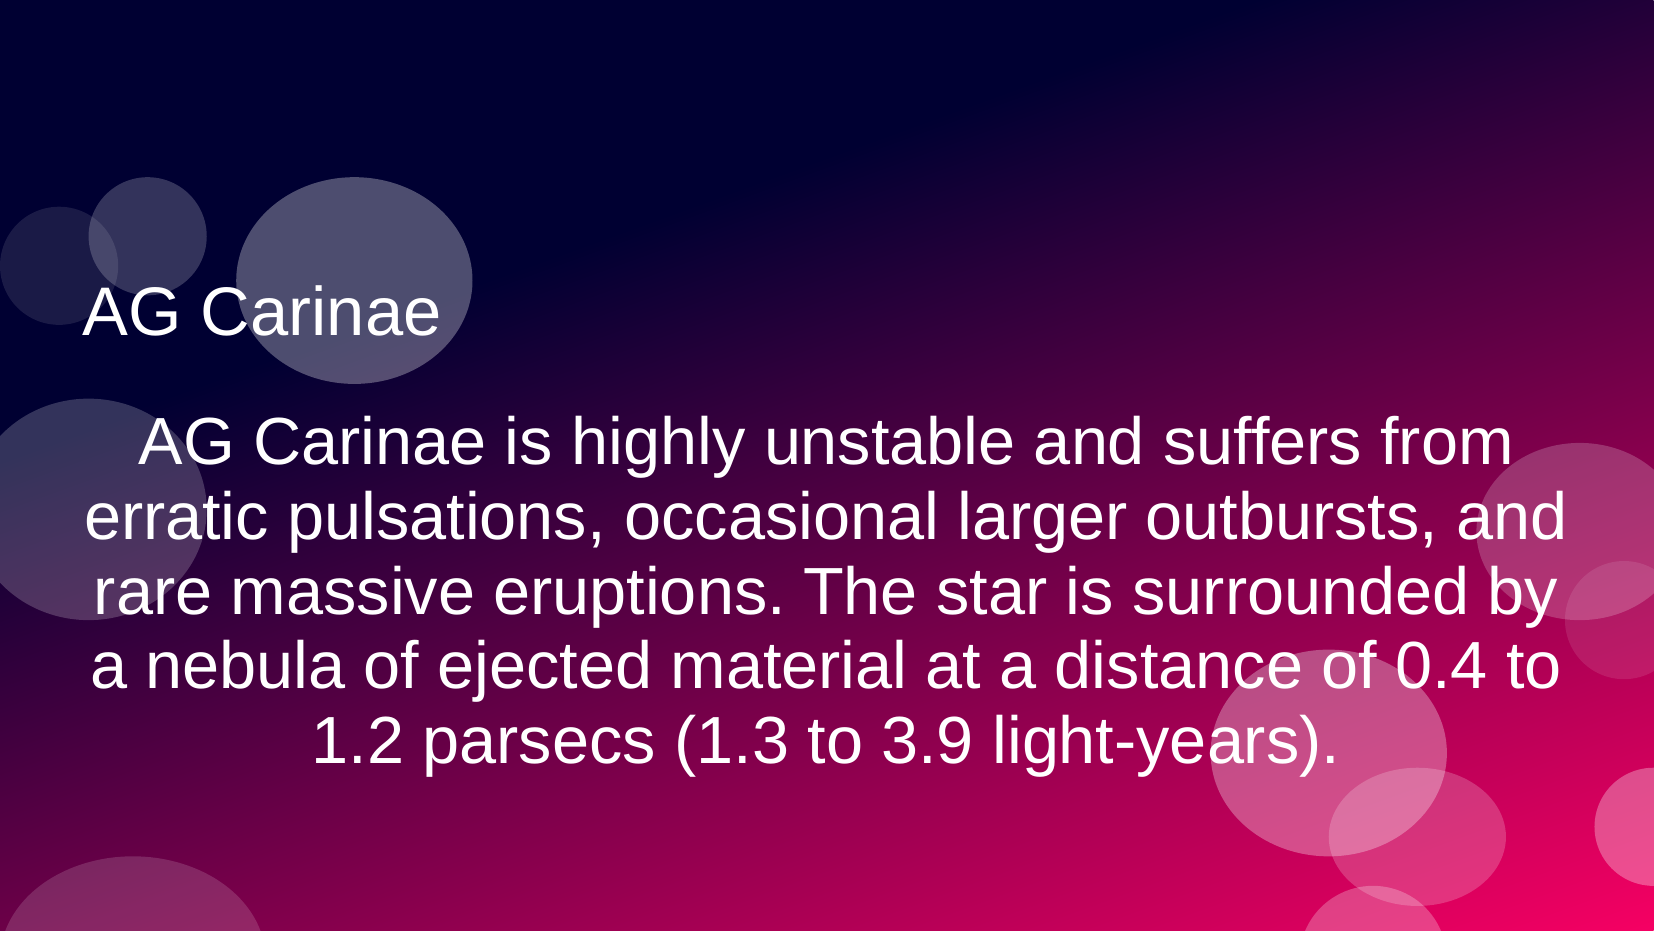

# AG Carinae
AG Carinae is highly unstable and suffers from erratic pulsations, occasional larger outbursts, and rare massive eruptions. The star is surrounded by a nebula of ejected material at a distance of 0.4 to 1.2 parsecs (1.3 to 3.9 light-years).